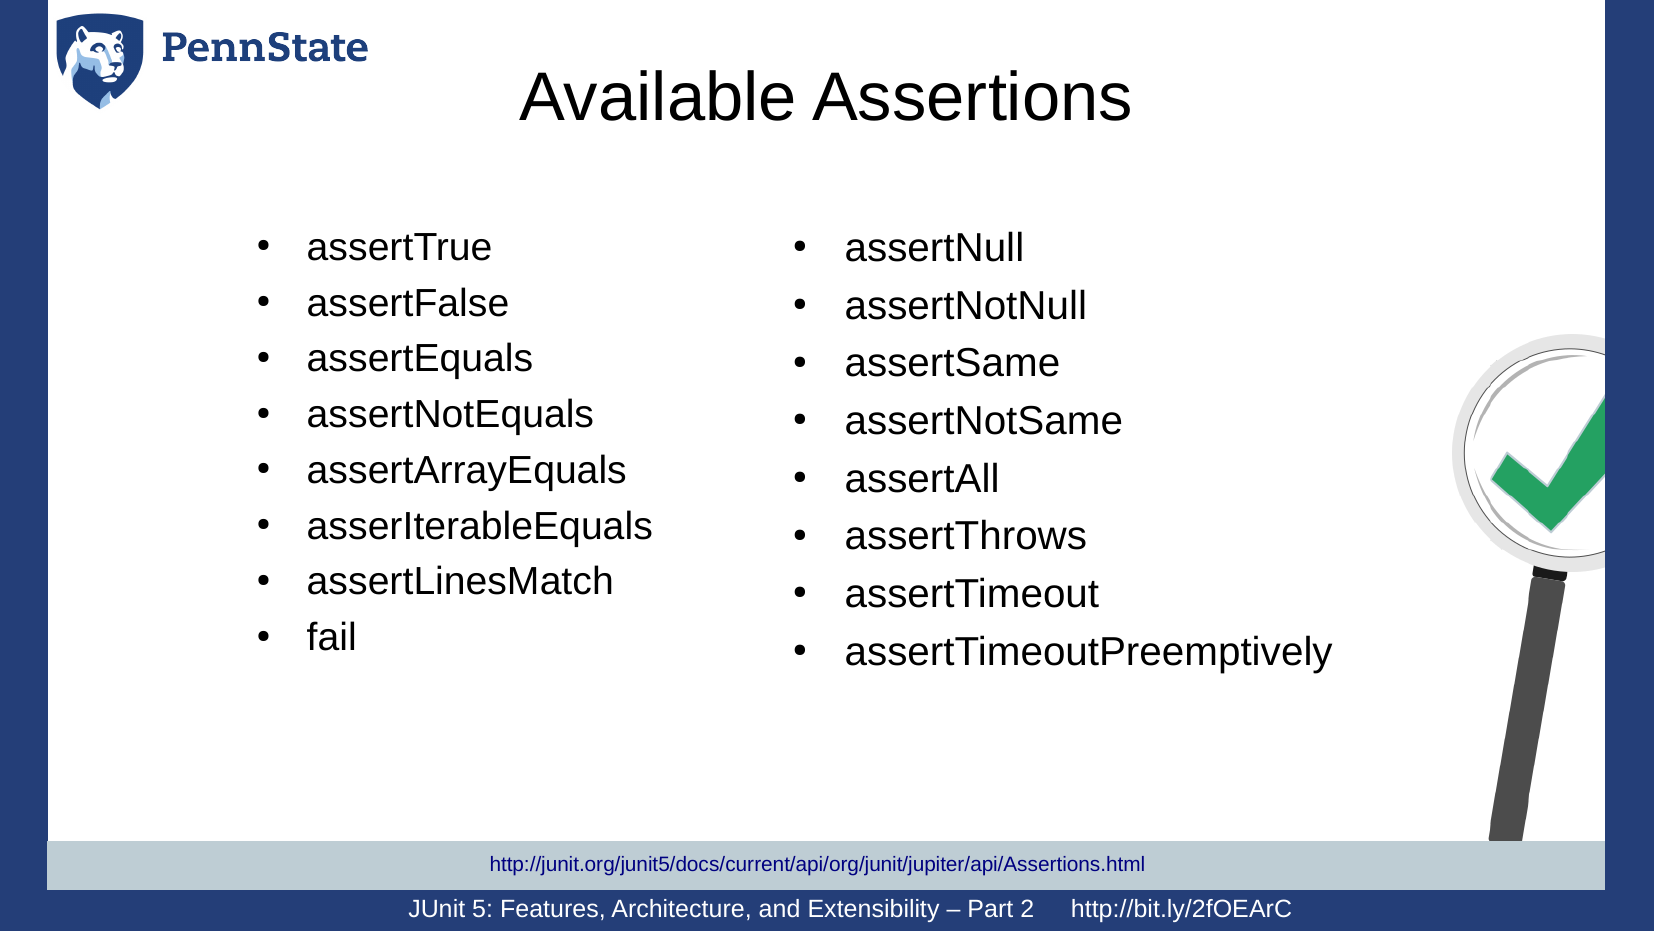

# Available Assertions
assertTrue
assertFalse
assertEquals
assertNotEquals
assertArrayEquals
asserIterableEquals
assertLinesMatch
fail
assertNull
assertNotNull
assertSame
assertNotSame
assertAll
assertThrows
assertTimeout
assertTimeoutPreemptively
http://junit.org/junit5/docs/current/api/org/junit/jupiter/api/Assertions.html